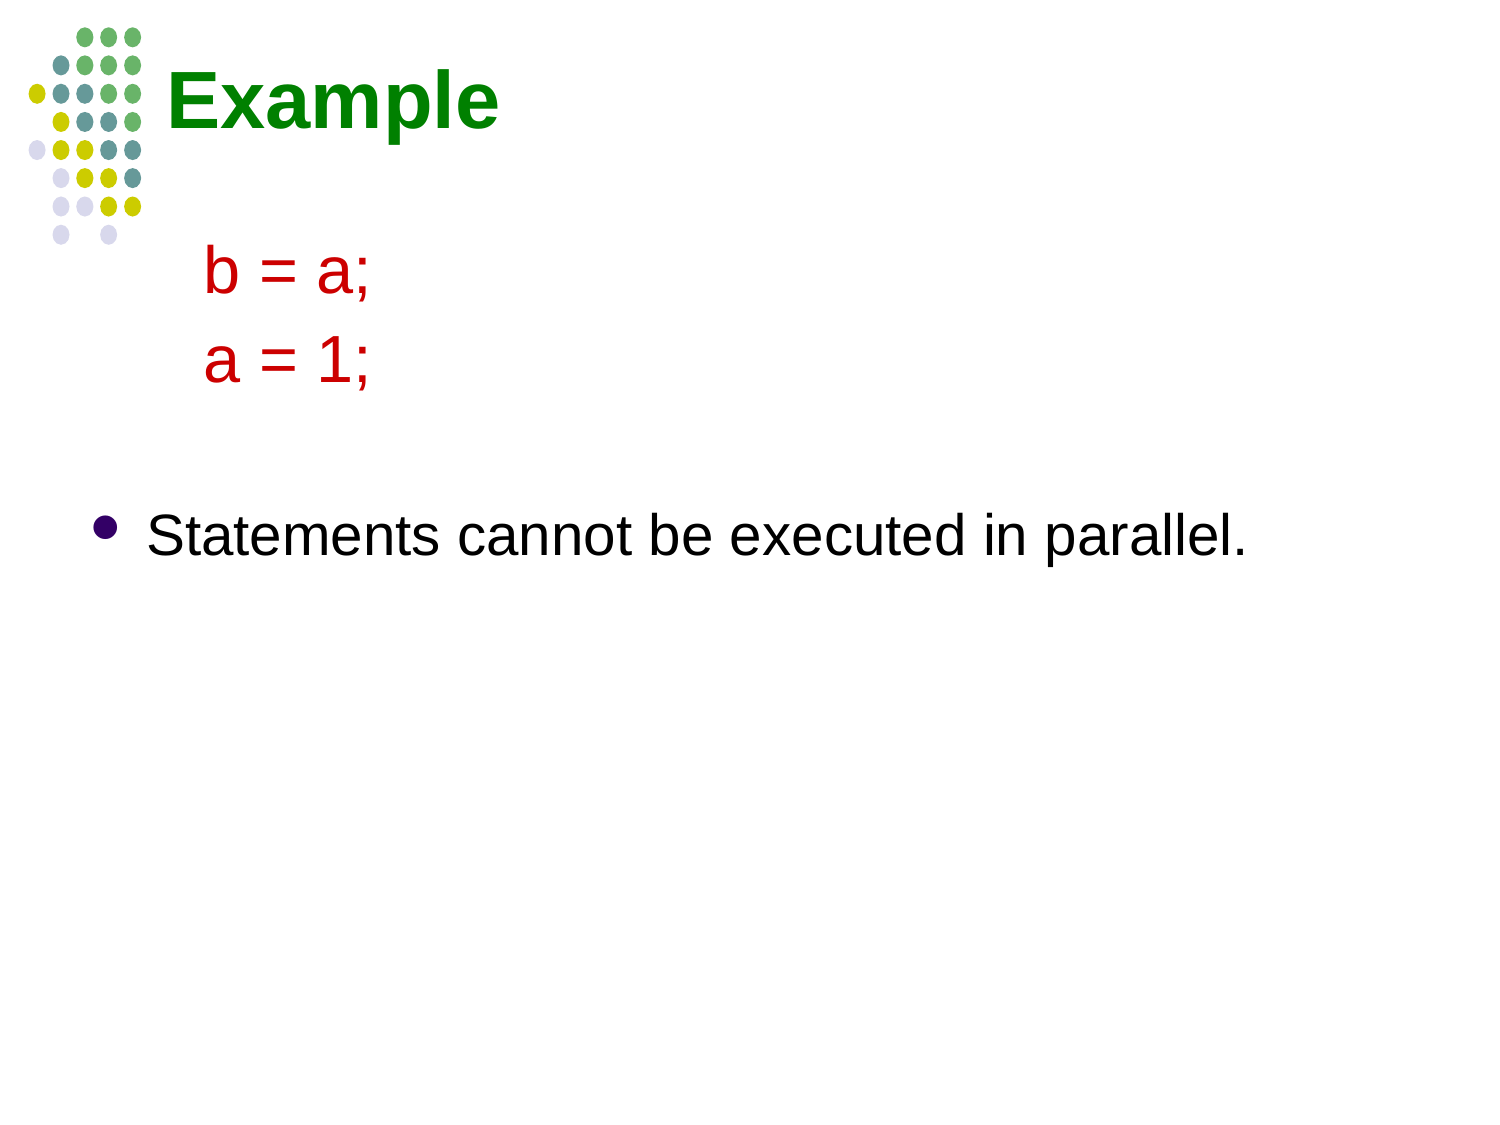

# Example
b = a;
a = 1;
Statements cannot be executed in parallel.